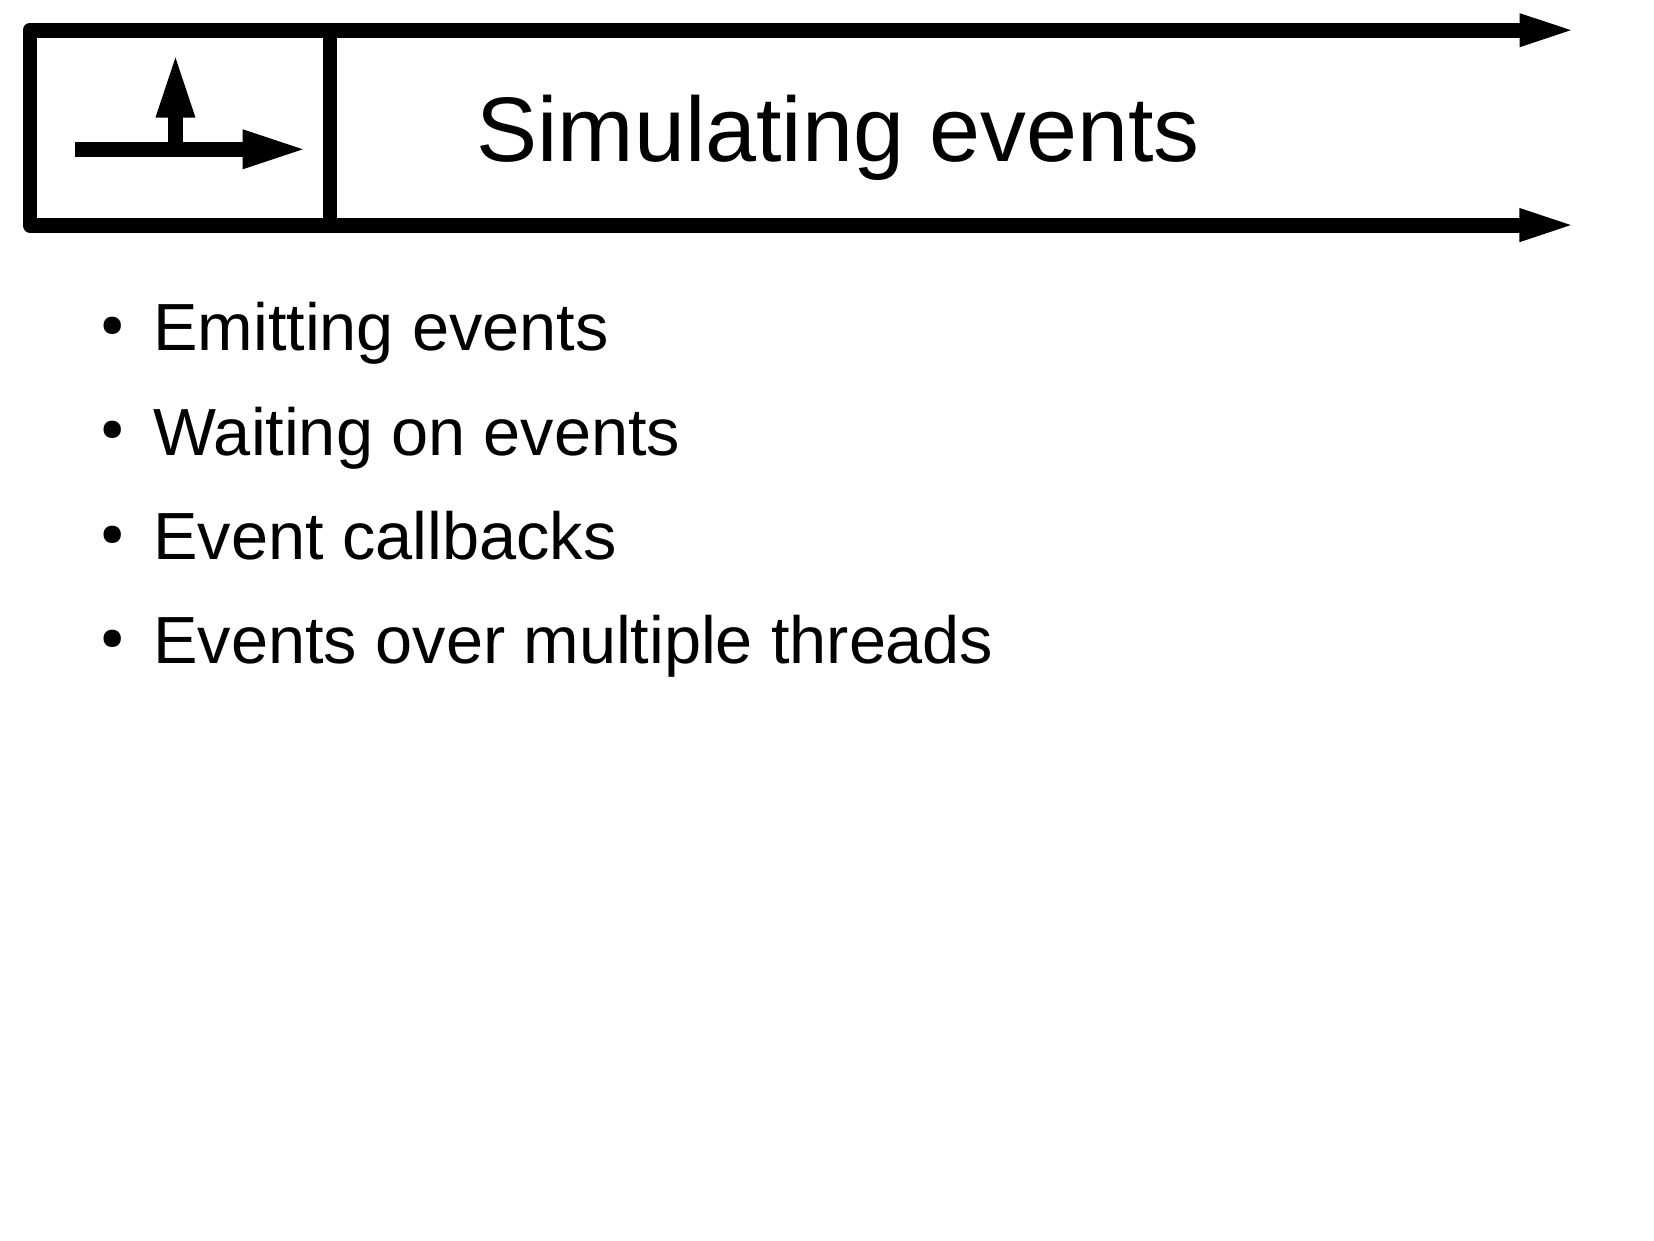

# Simulating events
Emitting events
Waiting on events
Event callbacks
Events over multiple threads